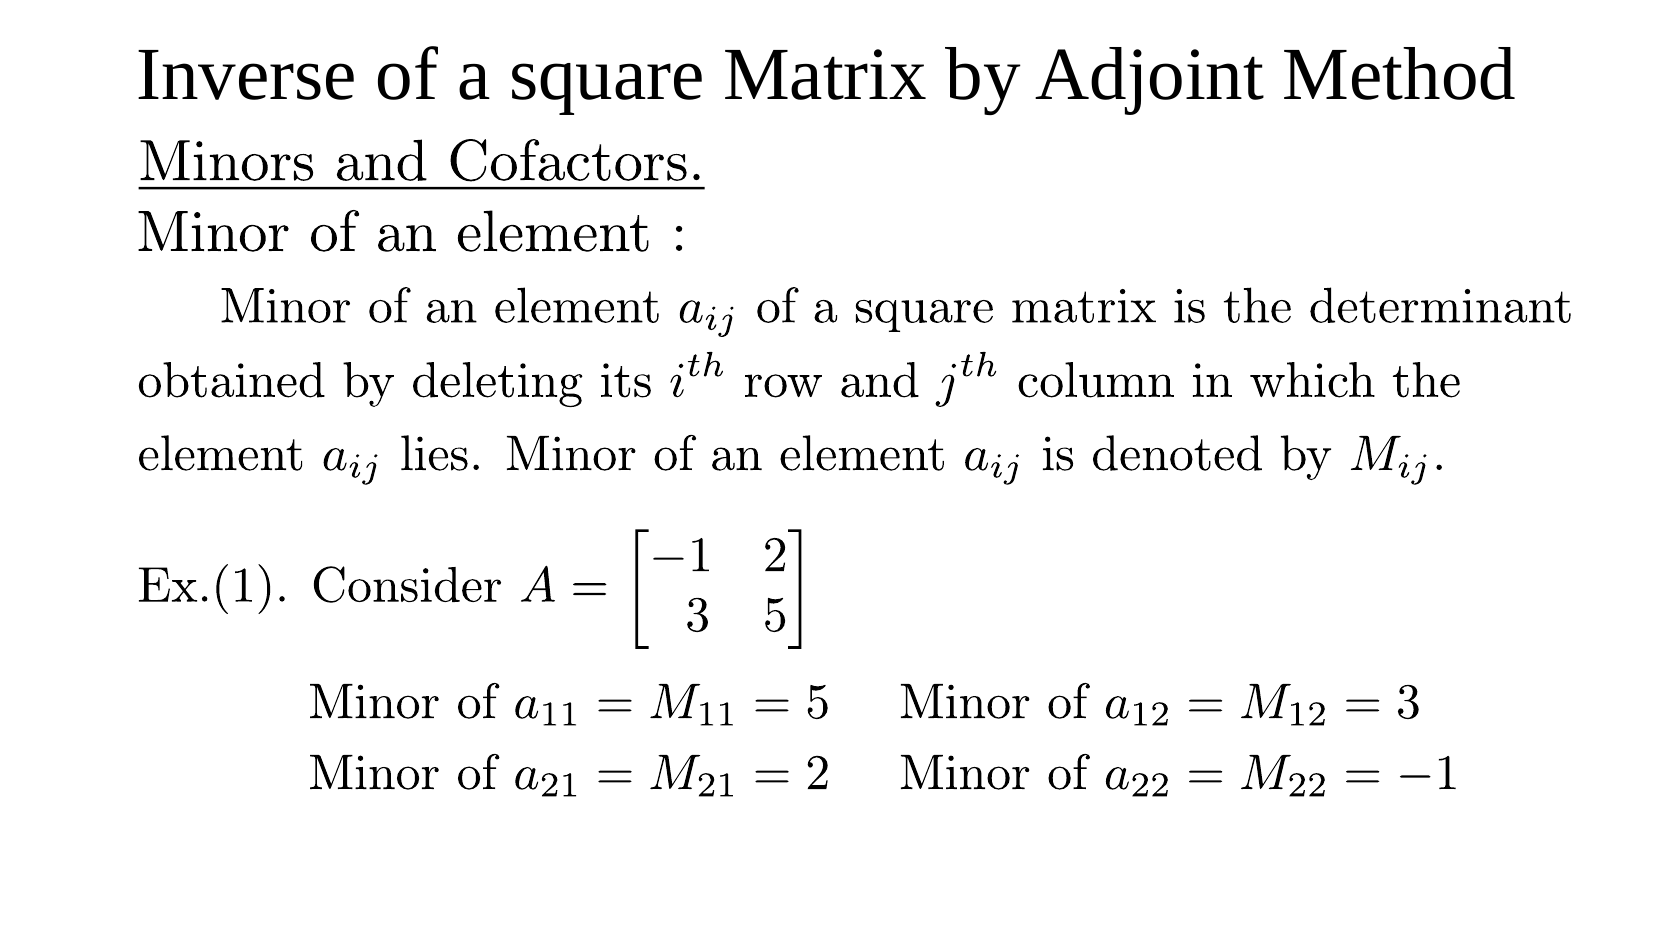

# Inverse of a square Matrix by Adjoint Method